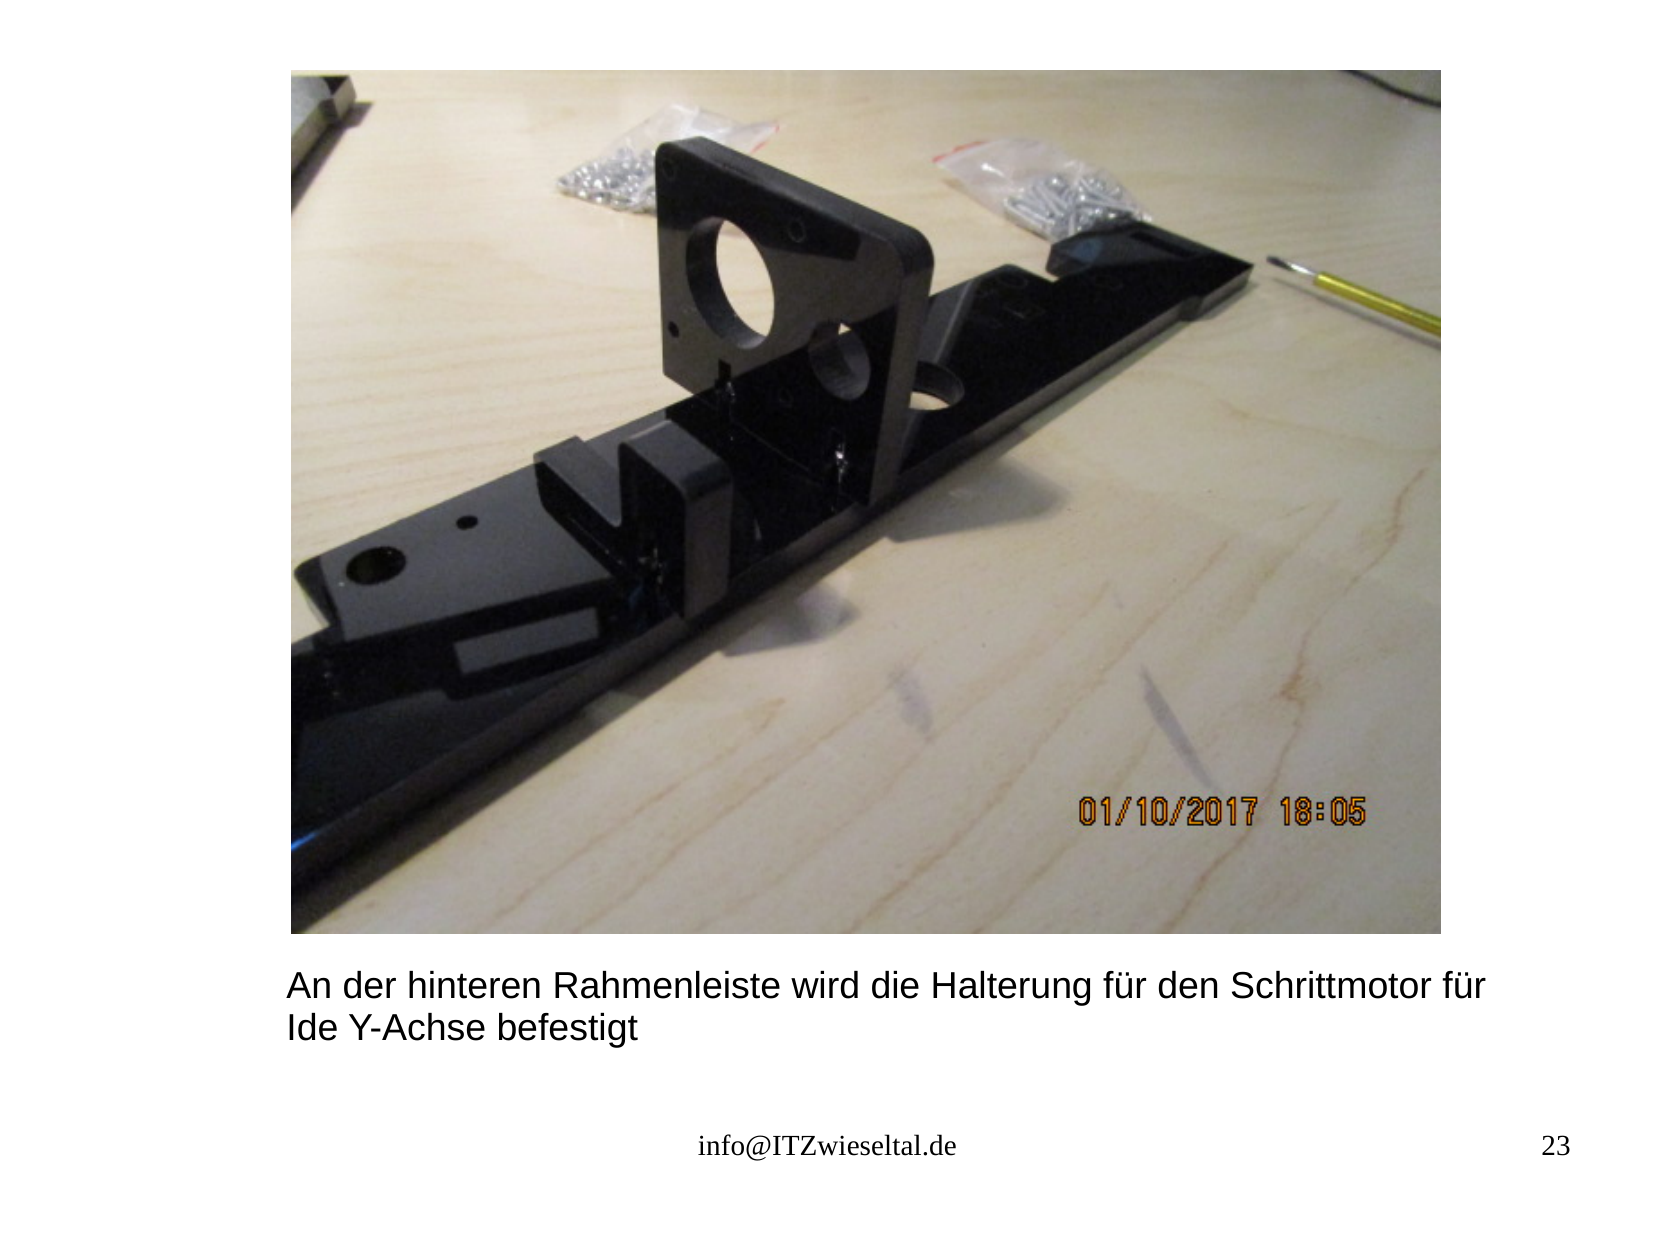

An der hinteren Rahmenleiste wird die Halterung für den Schrittmotor für
Ide Y-Achse befestigt
info@ITZwieseltal.de
23